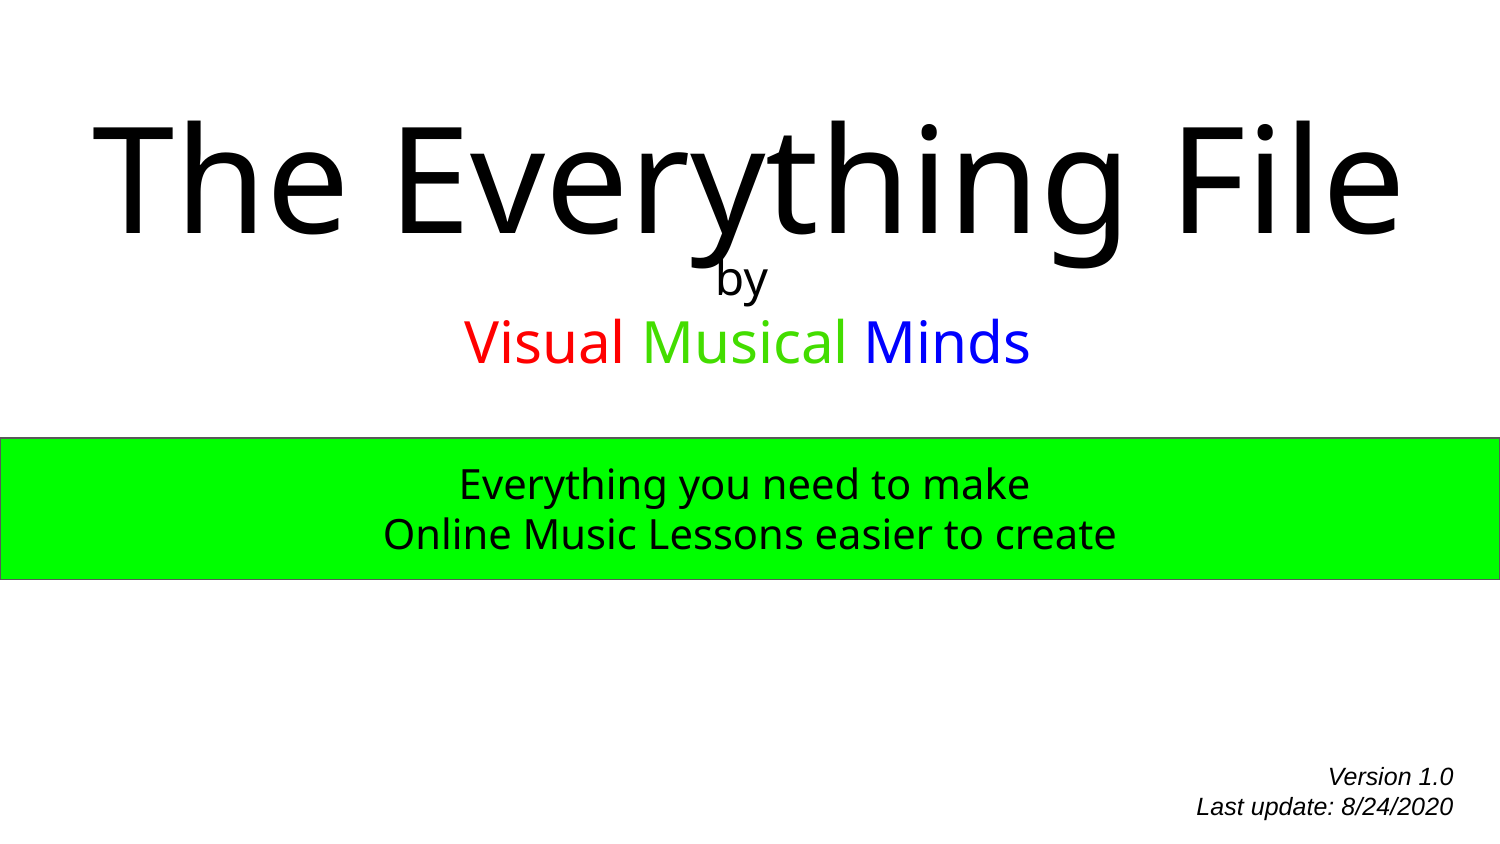

The Everything File
by
Visual Musical Minds
Everything you need to make
Online Music Lessons easier to create
Version 1.0
Last update: 8/24/2020